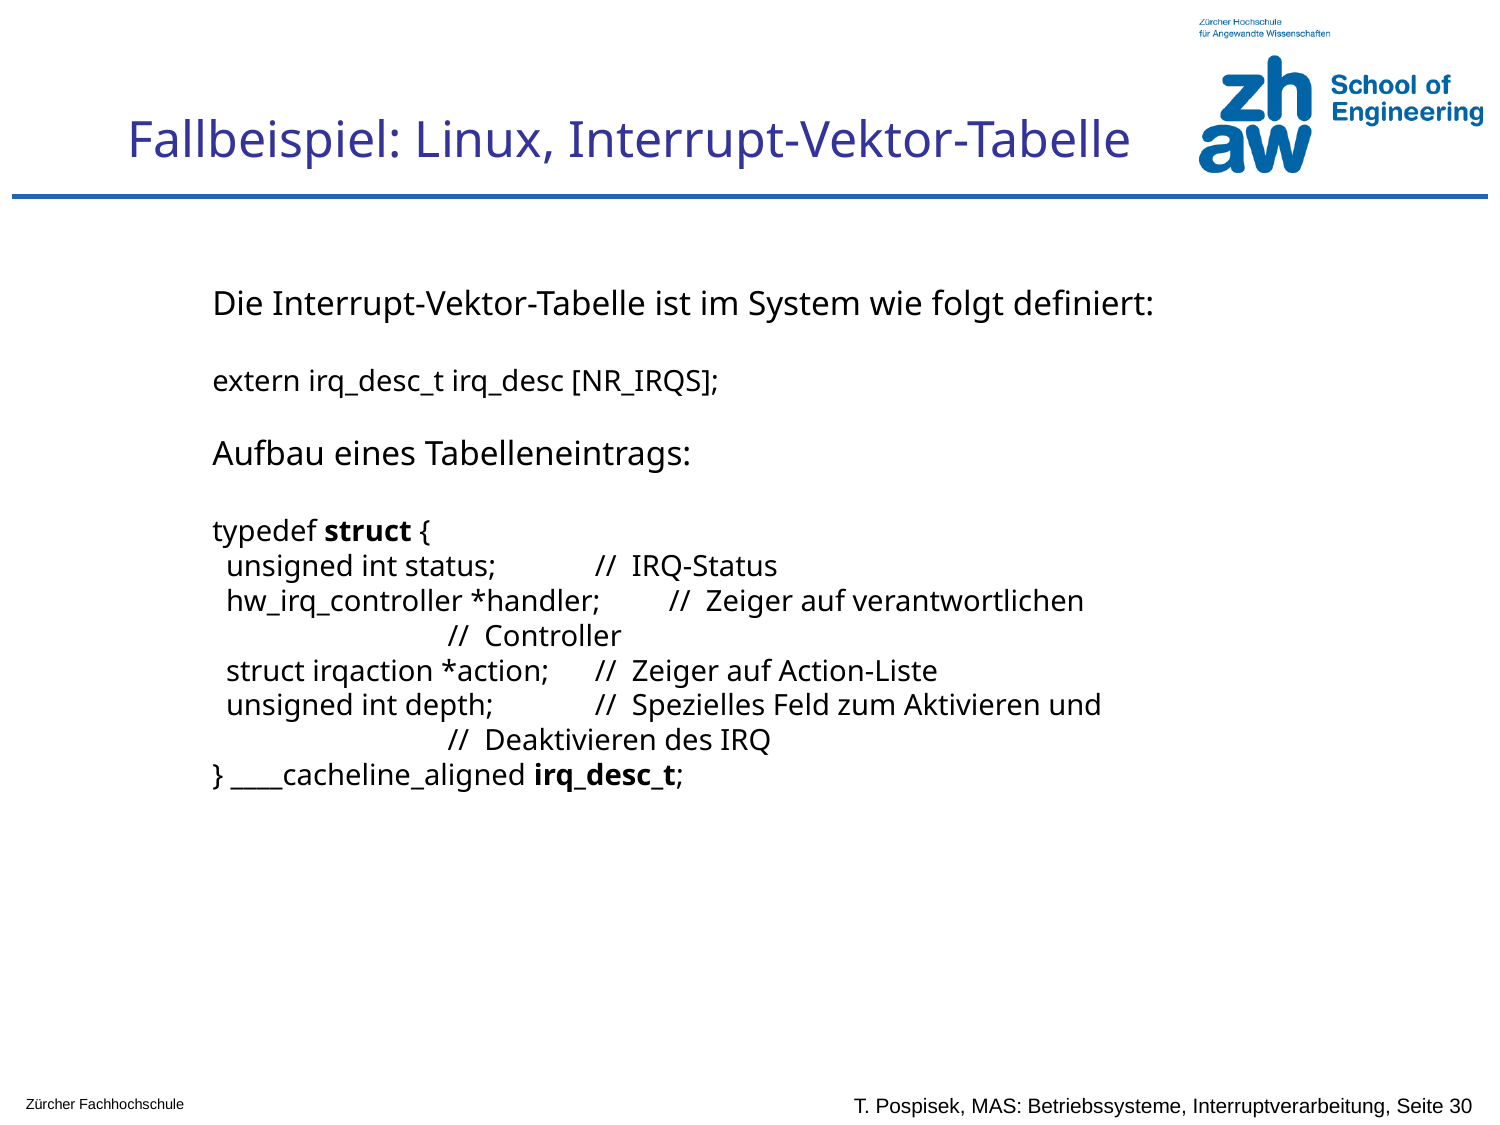

# Fallbeispiel: Linux, Interrupt-Vektor-Tabelle
Die Interrupt-Vektor-Tabelle ist im System wie folgt definiert:
extern irq_desc_t irq_desc [NR_IRQS];
Aufbau eines Tabelleneintrags:
typedef struct {
	unsigned int status;		// IRQ-Status
	hw_irq_controller *handler;	// Zeiger auf verantwortlichen
				// Controller
	struct irqaction *action;	// Zeiger auf Action-Liste
	unsigned int depth; 	 	// Spezielles Feld zum Aktivieren und
				// Deaktivieren des IRQ
} ____cacheline_aligned irq_desc_t;